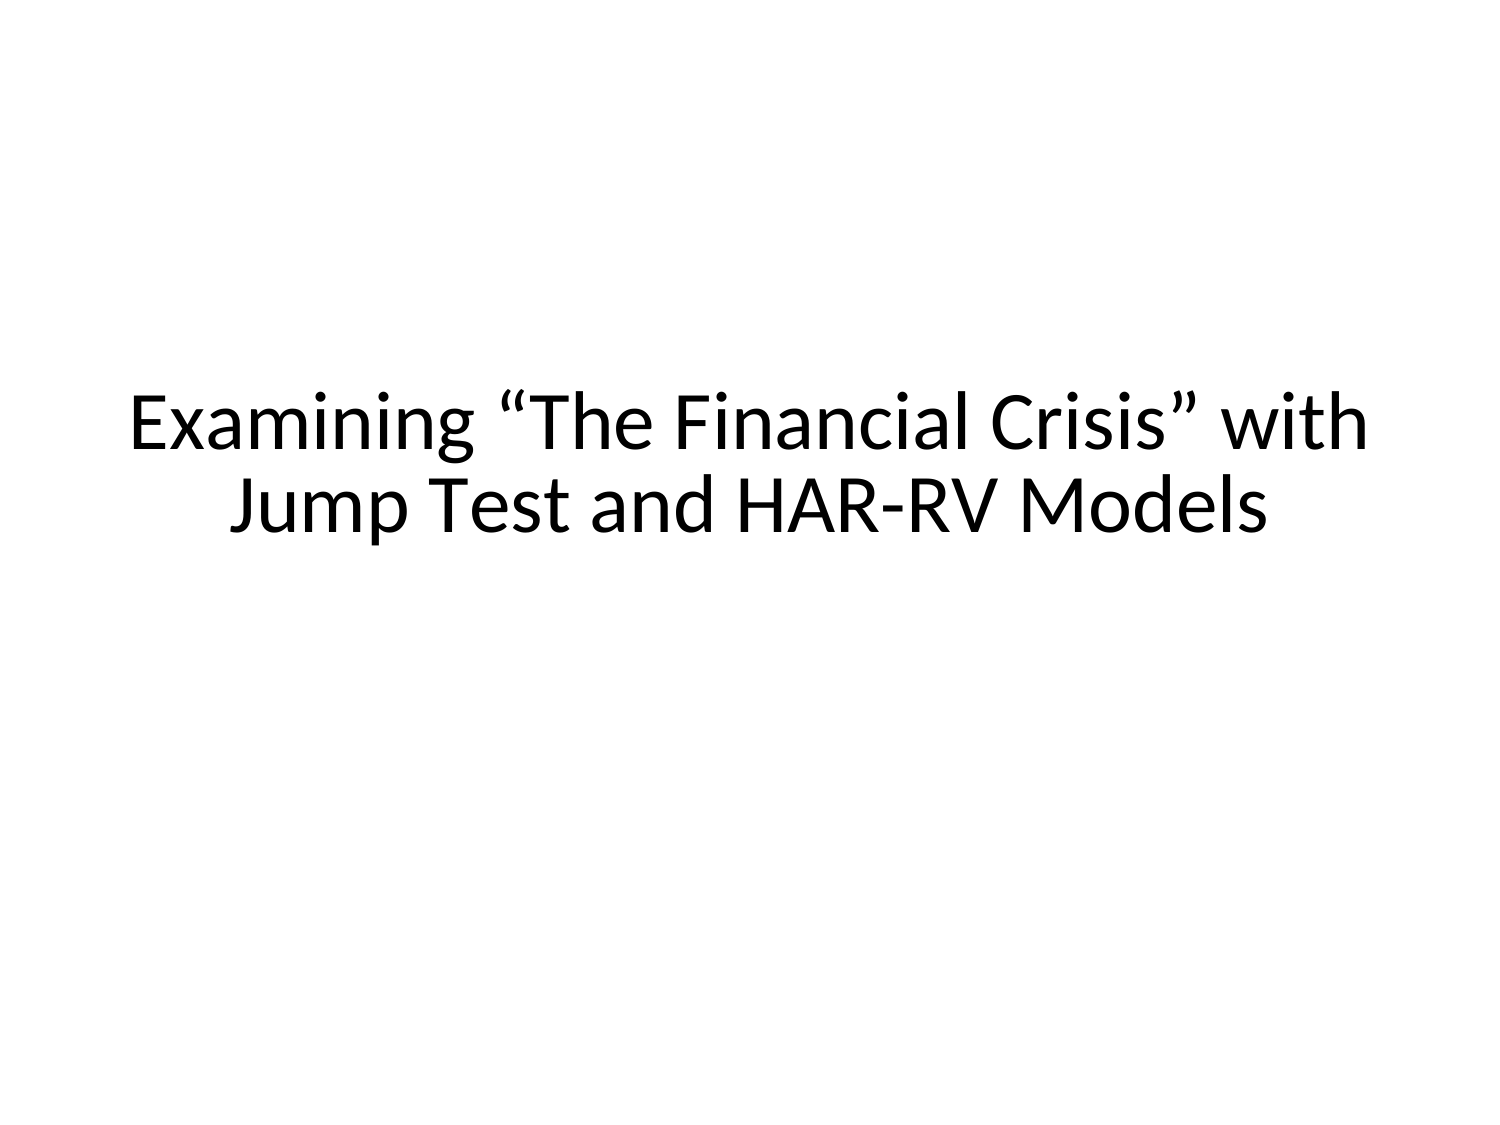

# Examining “The Financial Crisis” with Jump Test and HAR-RV Models